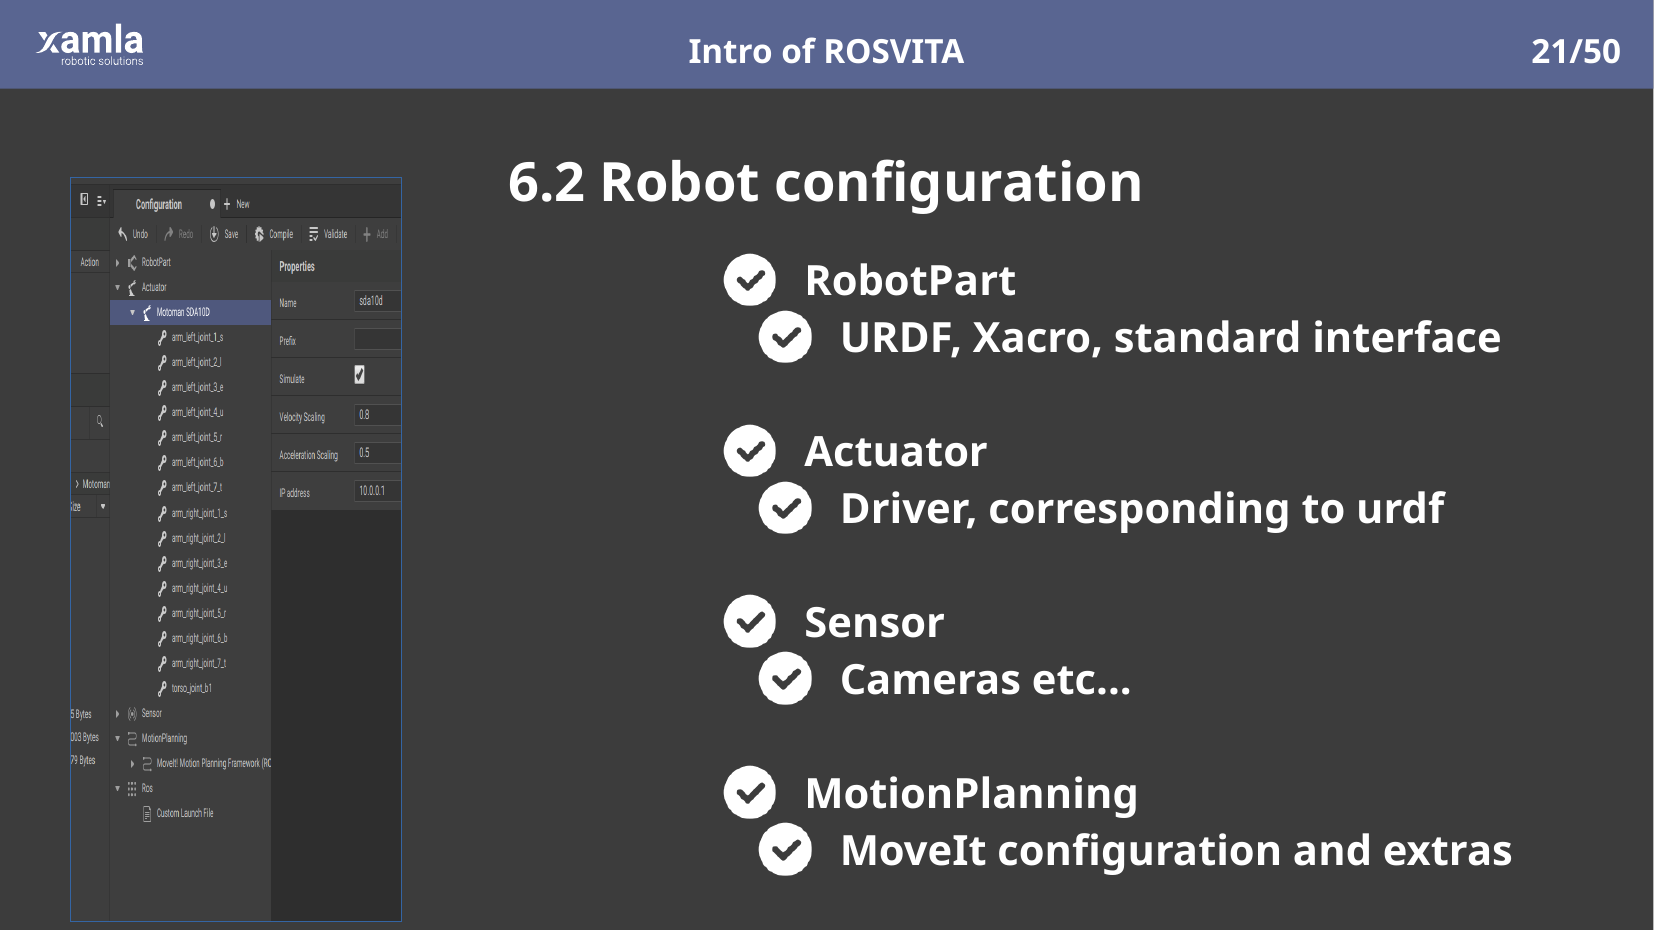

Intro of ROSVITA
21/50
6.2 Robot configuration
RobotPart
URDF, Xacro, standard interface
Actuator
Driver, corresponding to urdf
Sensor
Cameras etc...
MotionPlanning
MoveIt configuration and extras
ROS Launch File